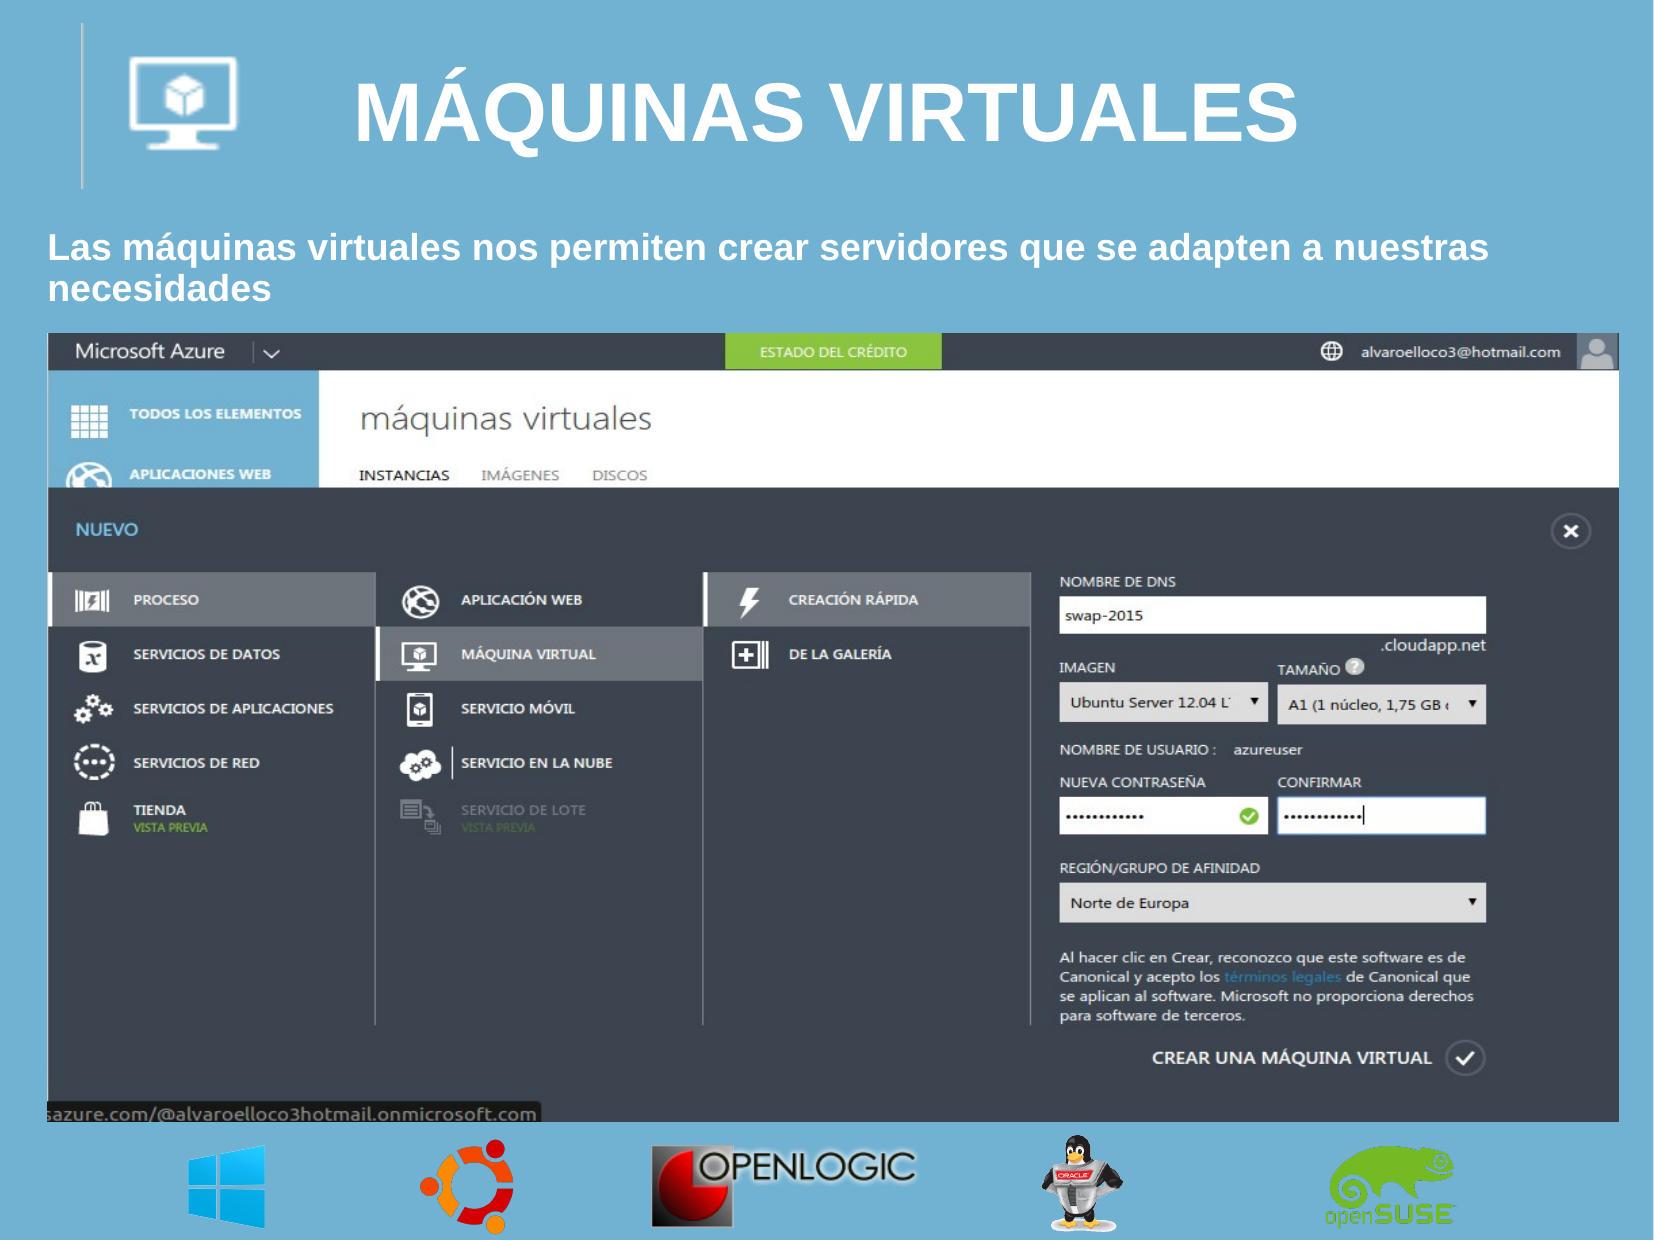

MÁQUINAS VIRTUALES
Las máquinas virtuales nos permiten crear servidores que se adapten a nuestras necesidades